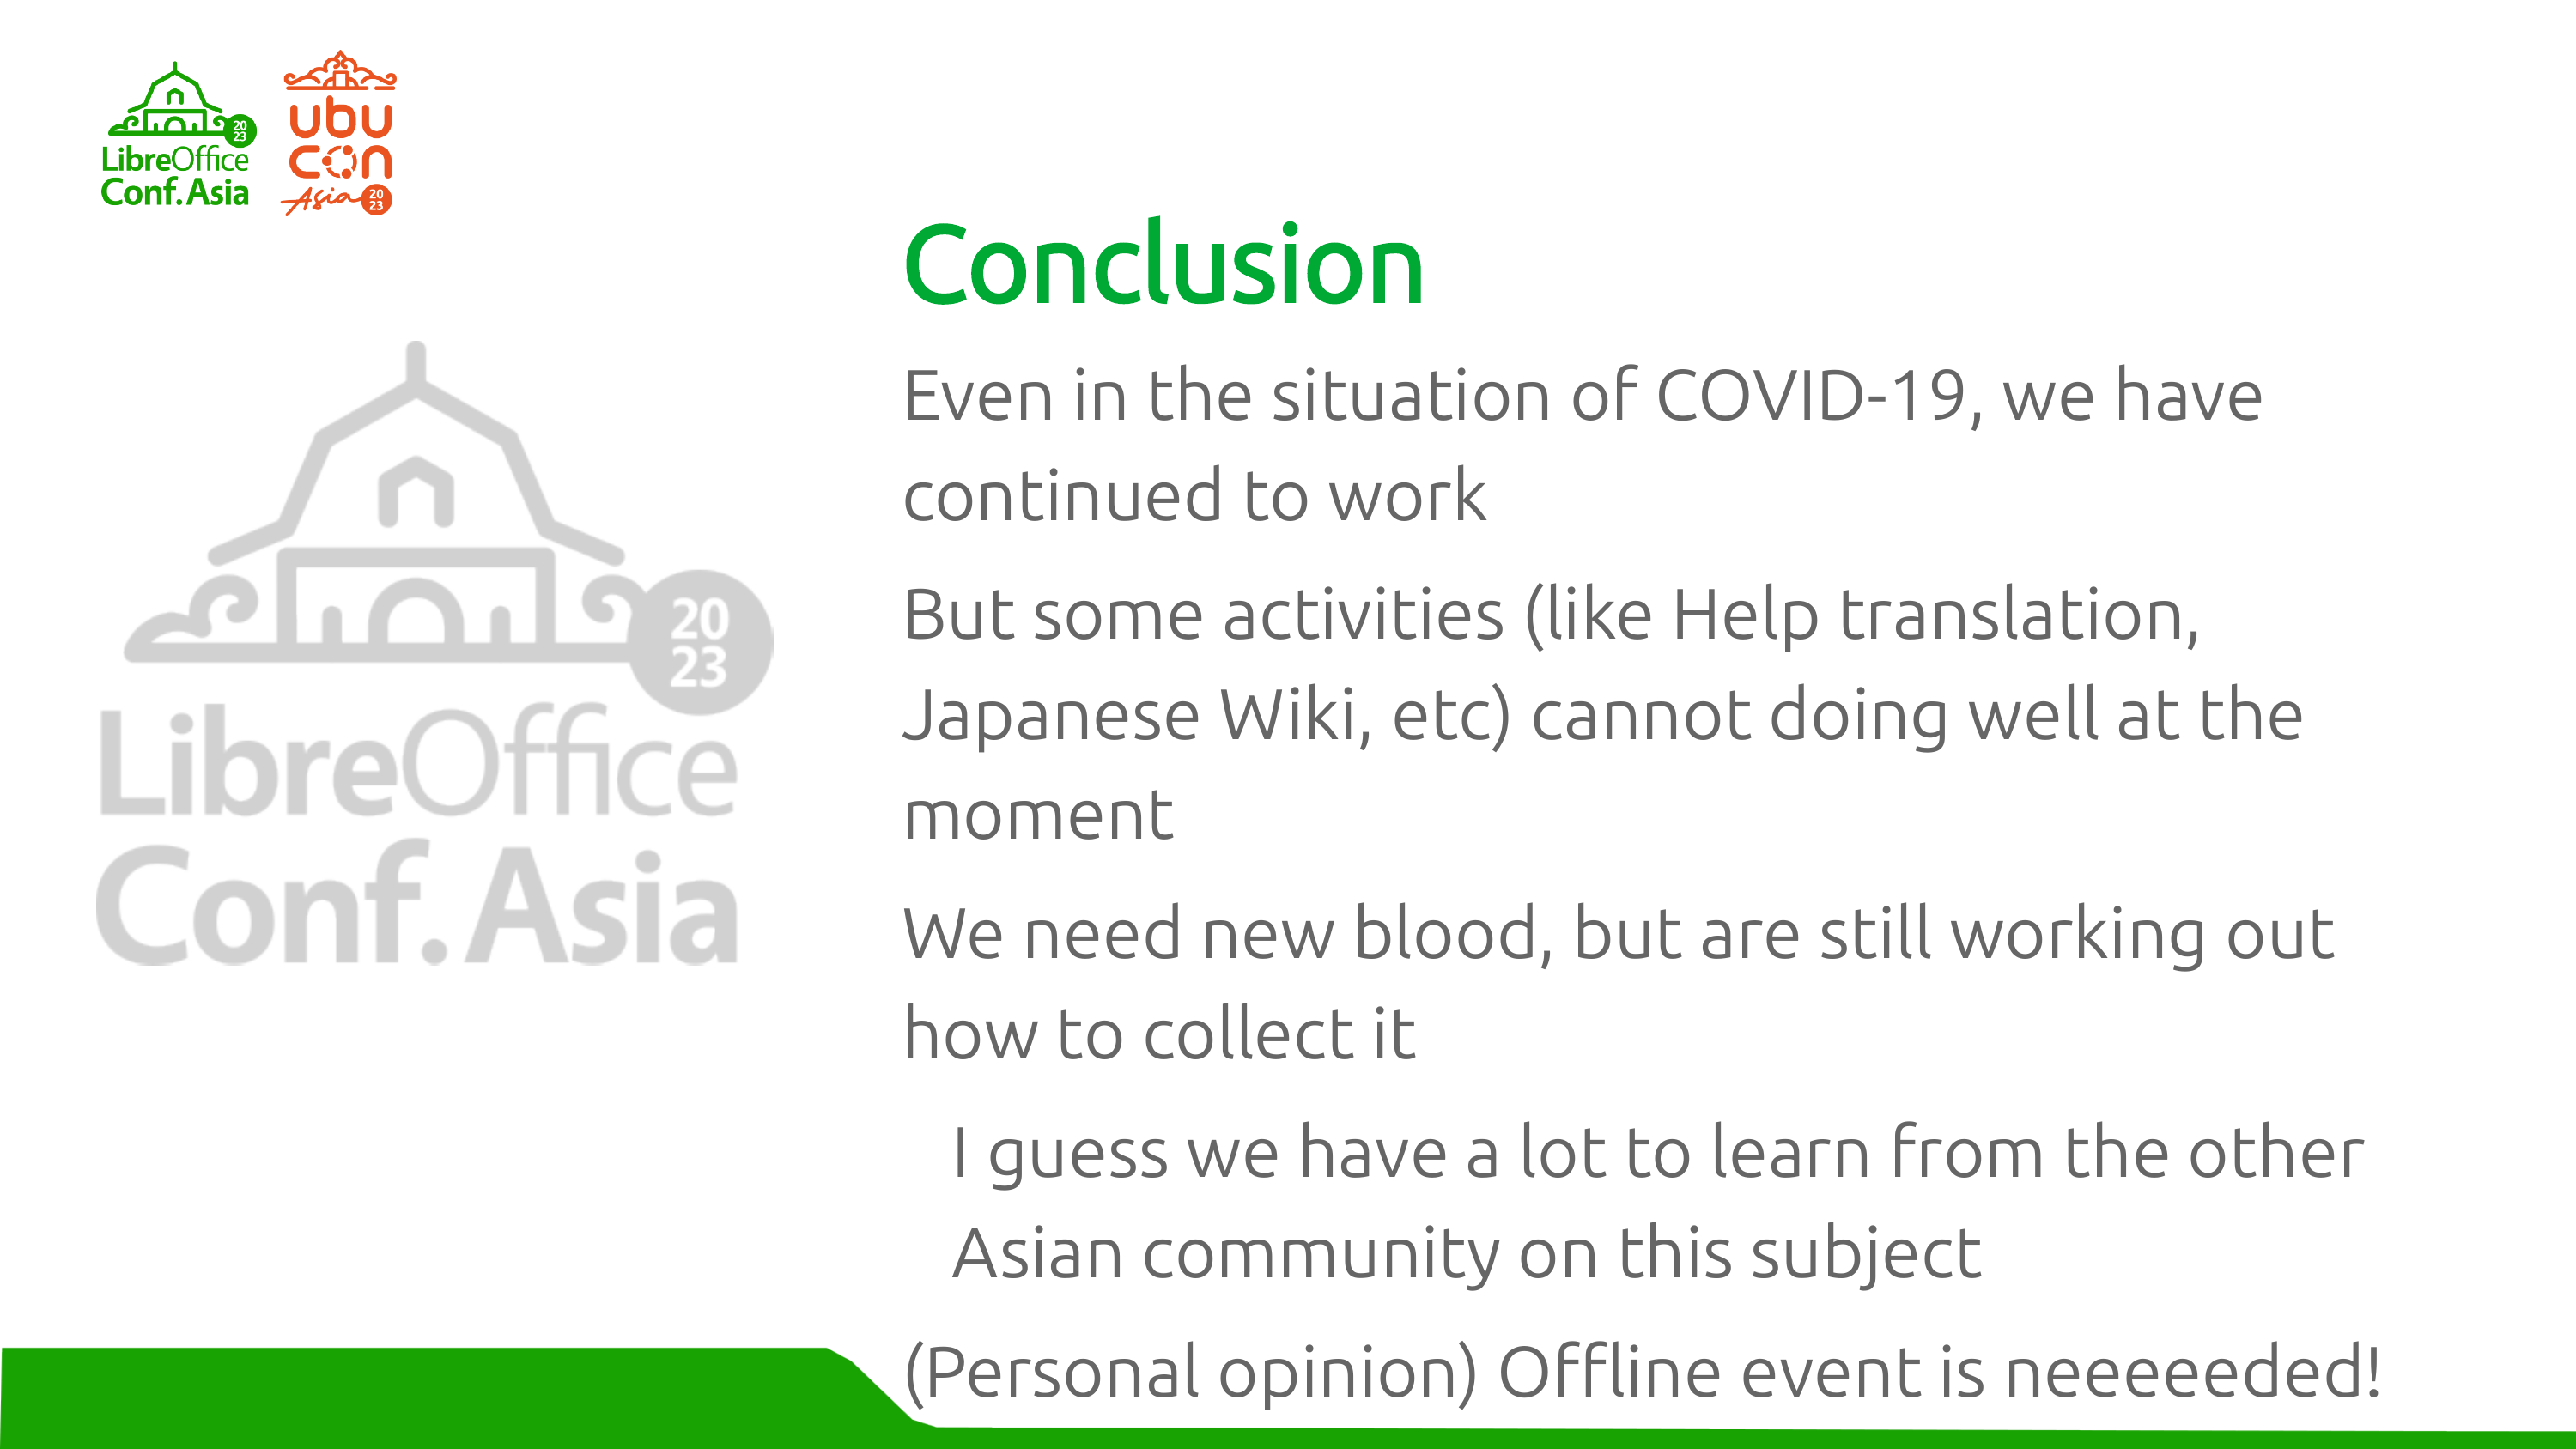

Conclusion
# Even in the situation of COVID-19, we have continued to work
But some activities (like Help translation, Japanese Wiki, etc) cannot doing well at the moment
We need new blood, but are still working out how to collect it
I guess we have a lot to learn from the other Asian community on this subject
(Personal opinion) Offline event is neeeeeded!